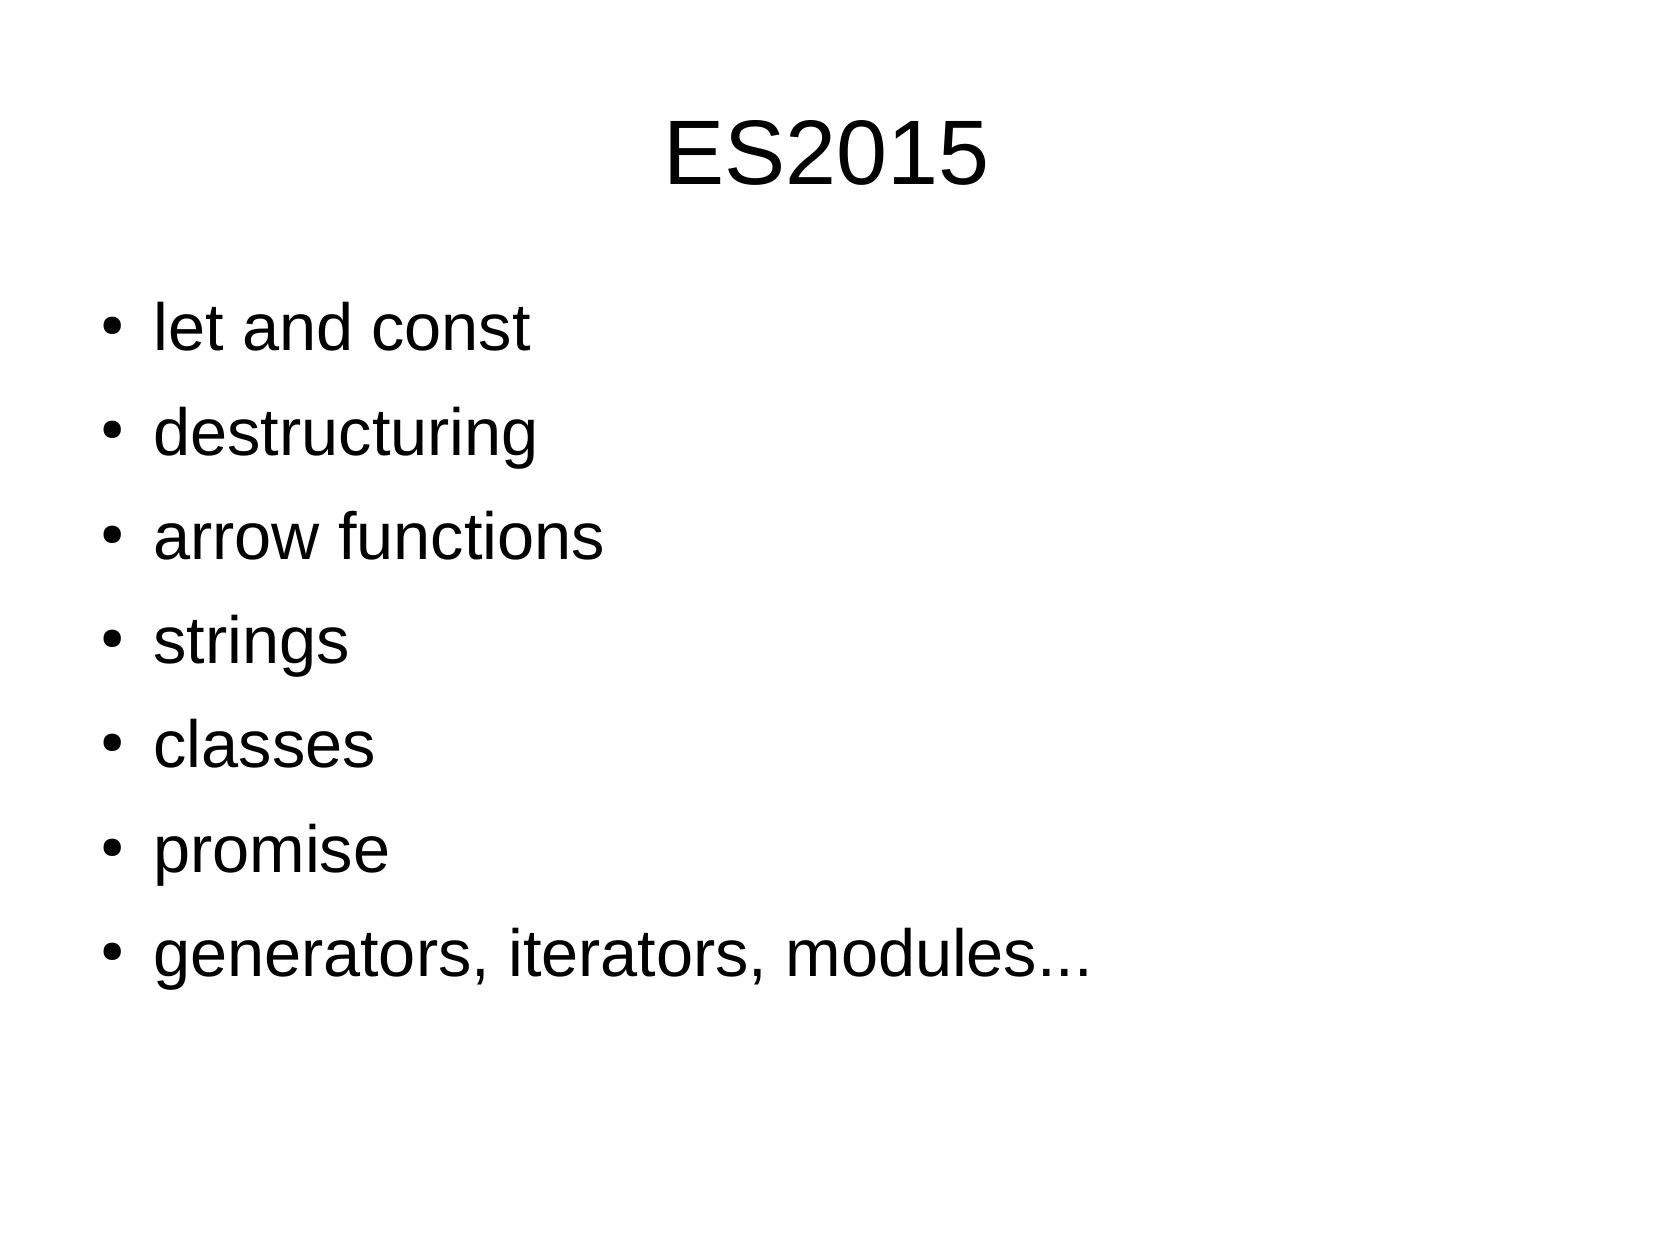

# ES2015
let and const
destructuring
arrow functions
strings
classes
promise
generators, iterators, modules...